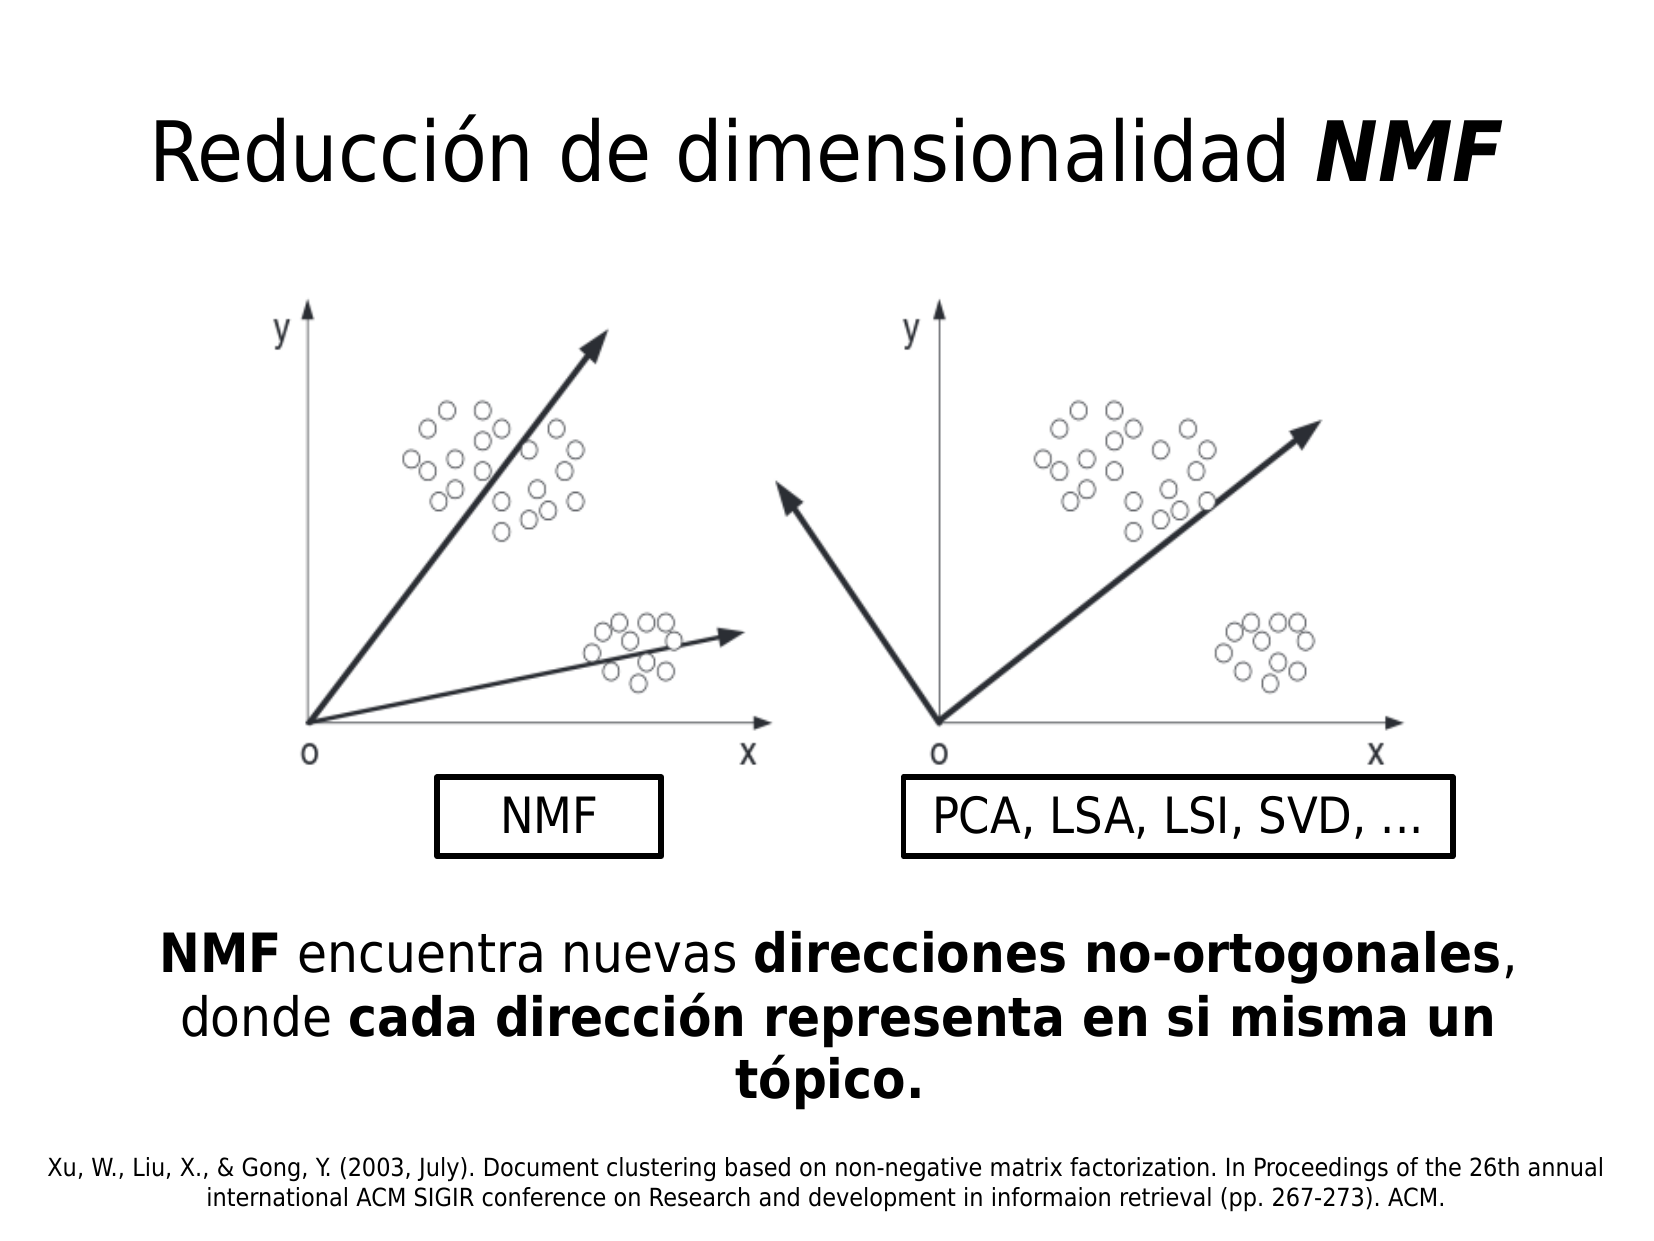

# Reducción de dimensionalidad NMF
NMF
PCA, LSA, LSI, SVD, ...
NMF encuentra nuevas direcciones no-ortogonales, donde cada dirección representa en si misma un tópico.
Xu, W., Liu, X., & Gong, Y. (2003, July). Document clustering based on non-negative matrix factorization. In Proceedings of the 26th annual international ACM SIGIR conference on Research and development in informaion retrieval (pp. 267-273). ACM.